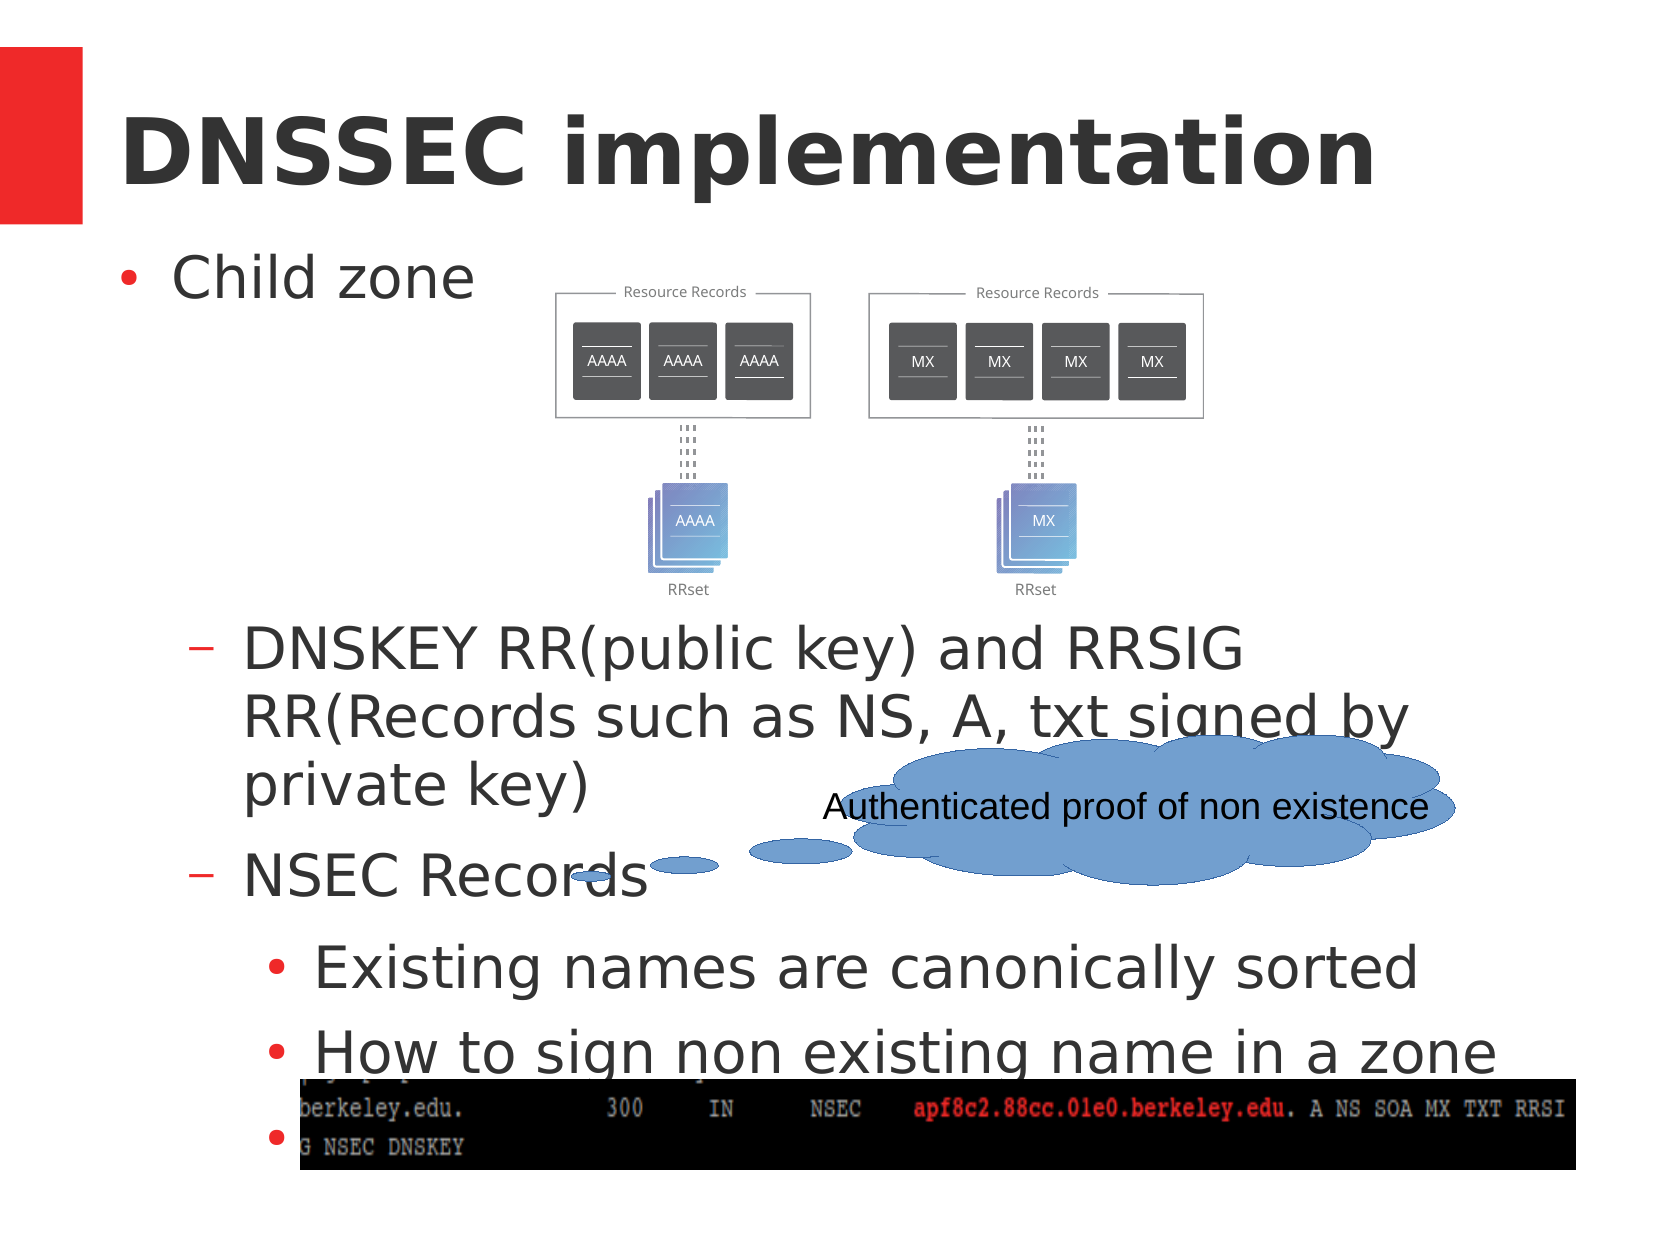

# DNSSEC implementation
Child zone
DNSKEY RR(public key) and RRSIG RR(Records such as NS, A, txt signed by private key)
NSEC Records
Existing names are canonically sorted
How to sign non existing name in a zone
Authenticated proof of non existence
5